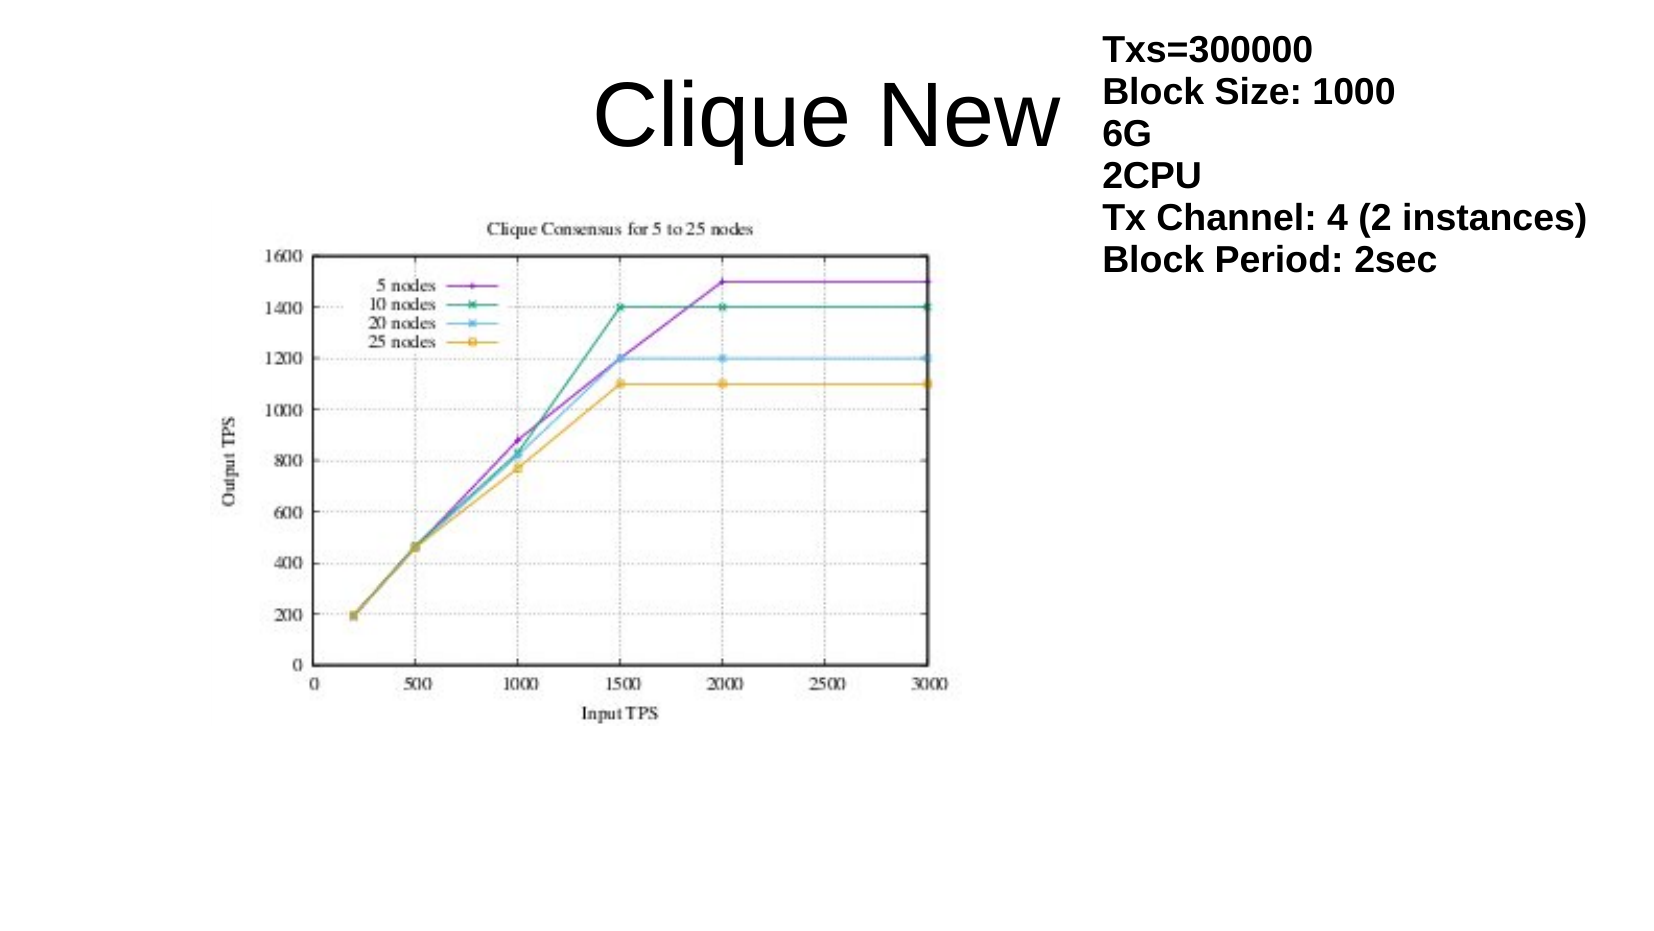

Txs=300000
Block Size: 1000
6G
2CPU
Tx Channel: 4 (2 instances)
Block Period: 2sec
# Clique New